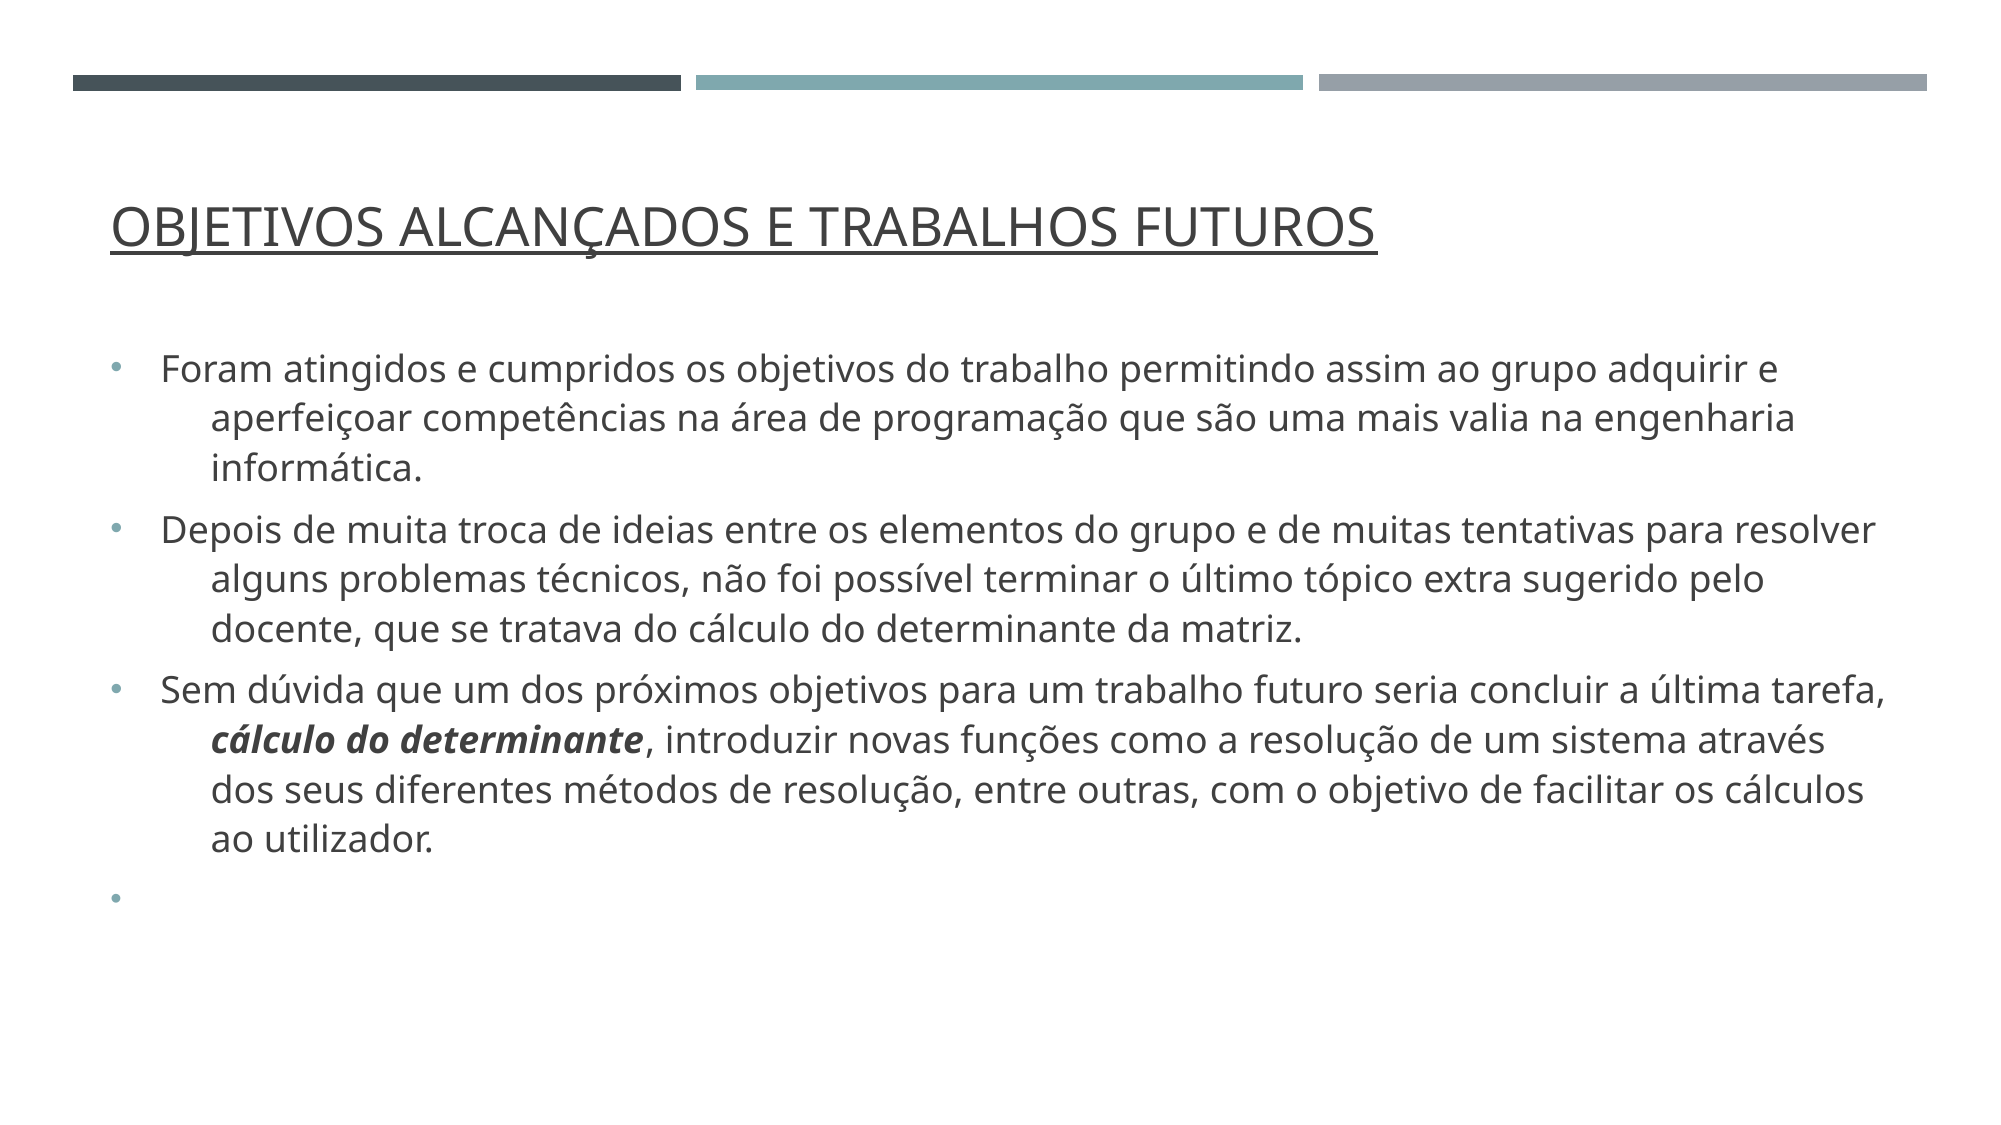

# Objetivos alcançados e trabalhos futuros
Foram atingidos e cumpridos os objetivos do trabalho permitindo assim ao grupo adquirir e aperfeiçoar competências na área de programação que são uma mais valia na engenharia informática.
Depois de muita troca de ideias entre os elementos do grupo e de muitas tentativas para resolver alguns problemas técnicos, não foi possível terminar o último tópico extra sugerido pelo docente, que se tratava do cálculo do determinante da matriz.
Sem dúvida que um dos próximos objetivos para um trabalho futuro seria concluir a última tarefa, cálculo do determinante, introduzir novas funções como a resolução de um sistema através dos seus diferentes métodos de resolução, entre outras, com o objetivo de facilitar os cálculos ao utilizador.